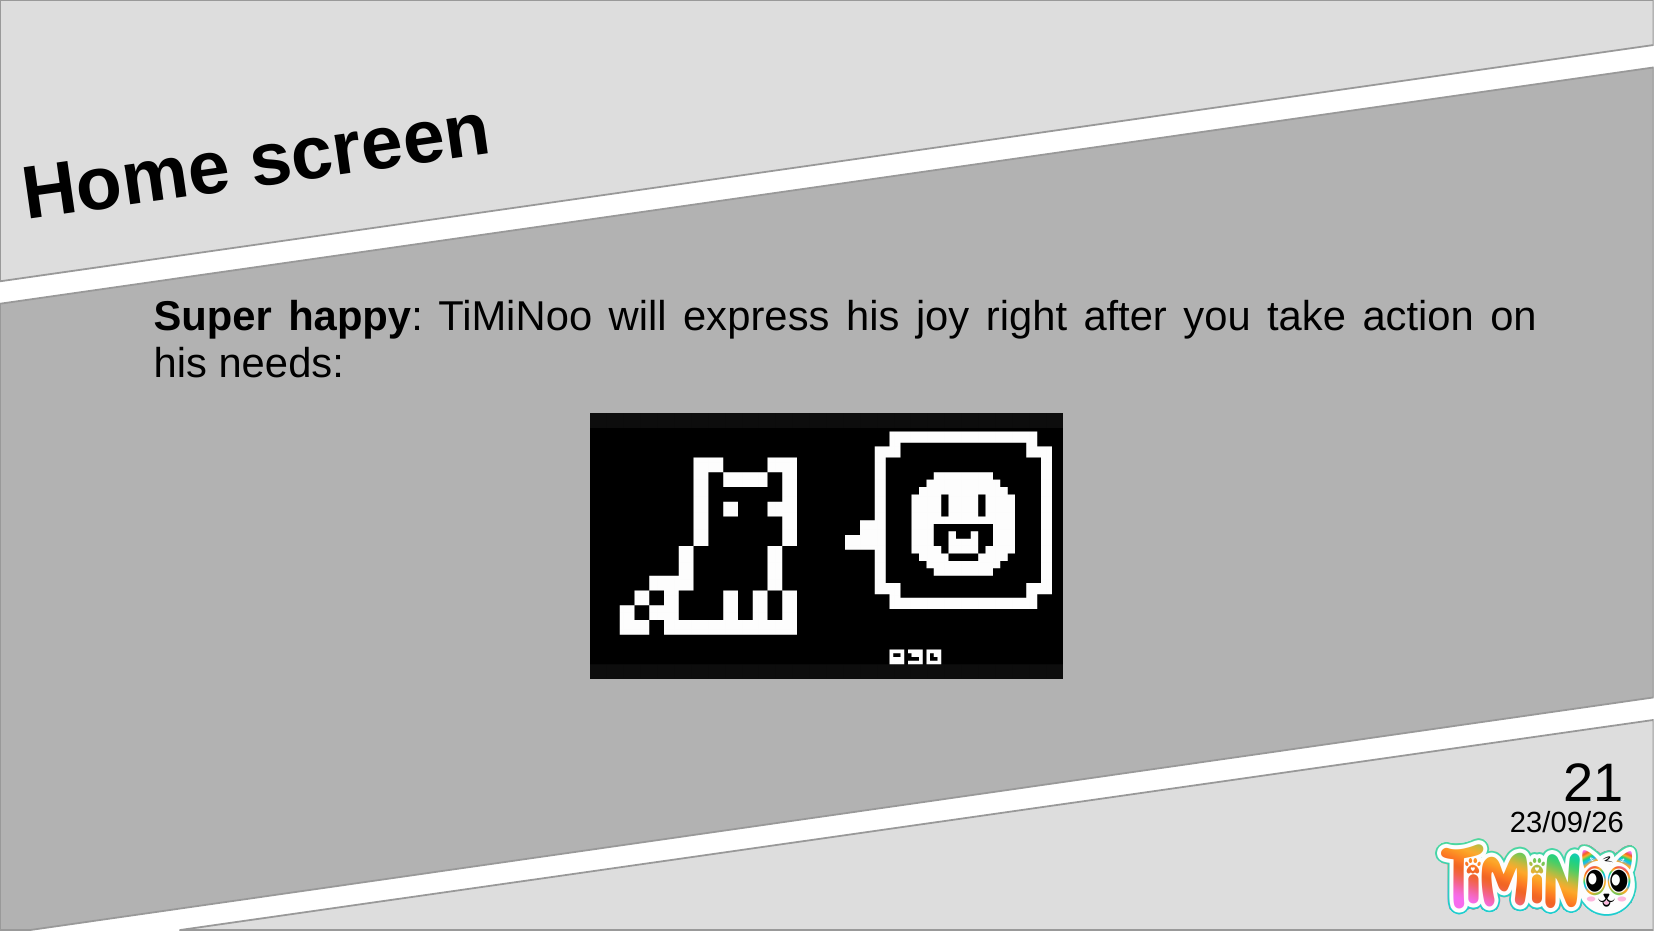

# Home screen
Super happy: TiMiNoo will express his joy right after you take action on his needs:
21